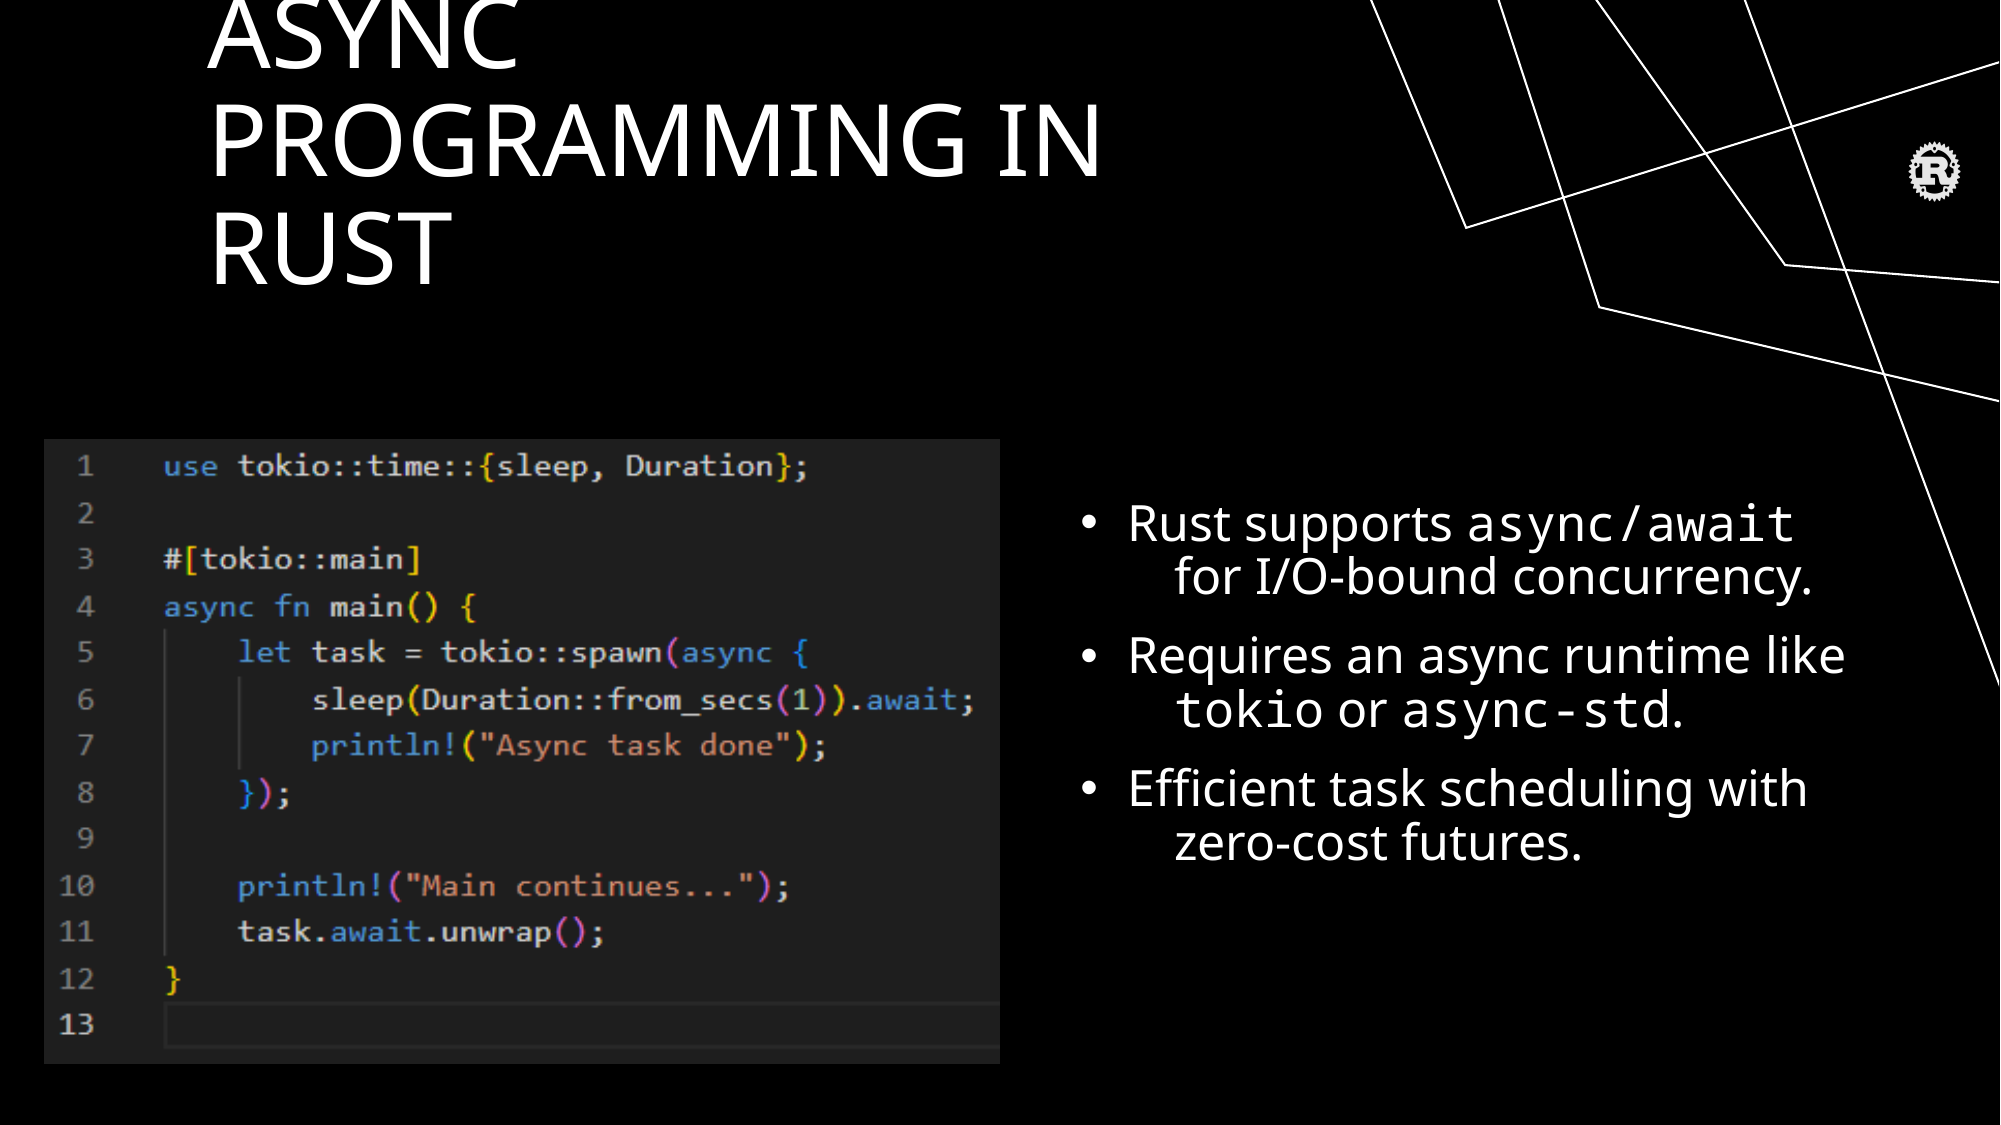

# Async Programming in Rust
Rust supports async/await for I/O-bound concurrency.
Requires an async runtime like tokio or async-std.
Efficient task scheduling with zero-cost futures.